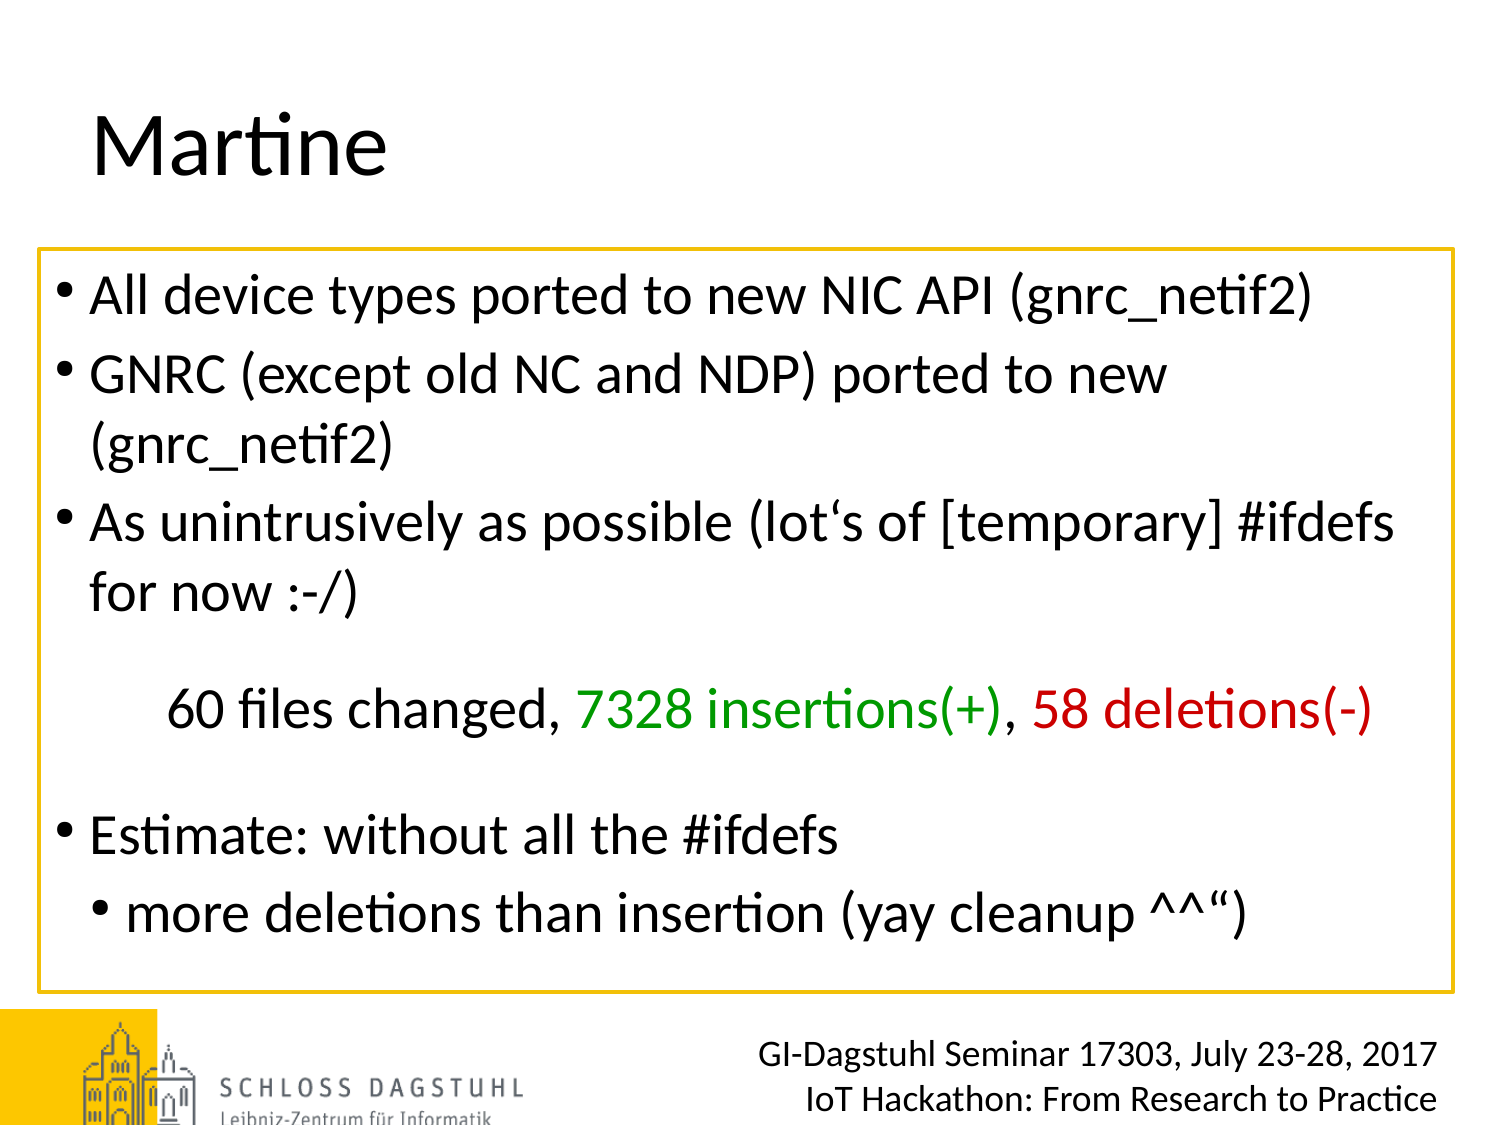

# Martine
All device types ported to new NIC API (gnrc_netif2)
GNRC (except old NC and NDP) ported to new (gnrc_netif2)
As unintrusively as possible (lot‘s of [temporary] #ifdefs for now :-/)
 60 files changed, 7328 insertions(+), 58 deletions(-)
Estimate: without all the #ifdefs
more deletions than insertion (yay cleanup ^^“)
GI-Dagstuhl Seminar 17303, July 23-28, 2017
IoT Hackathon: From Research to Practice